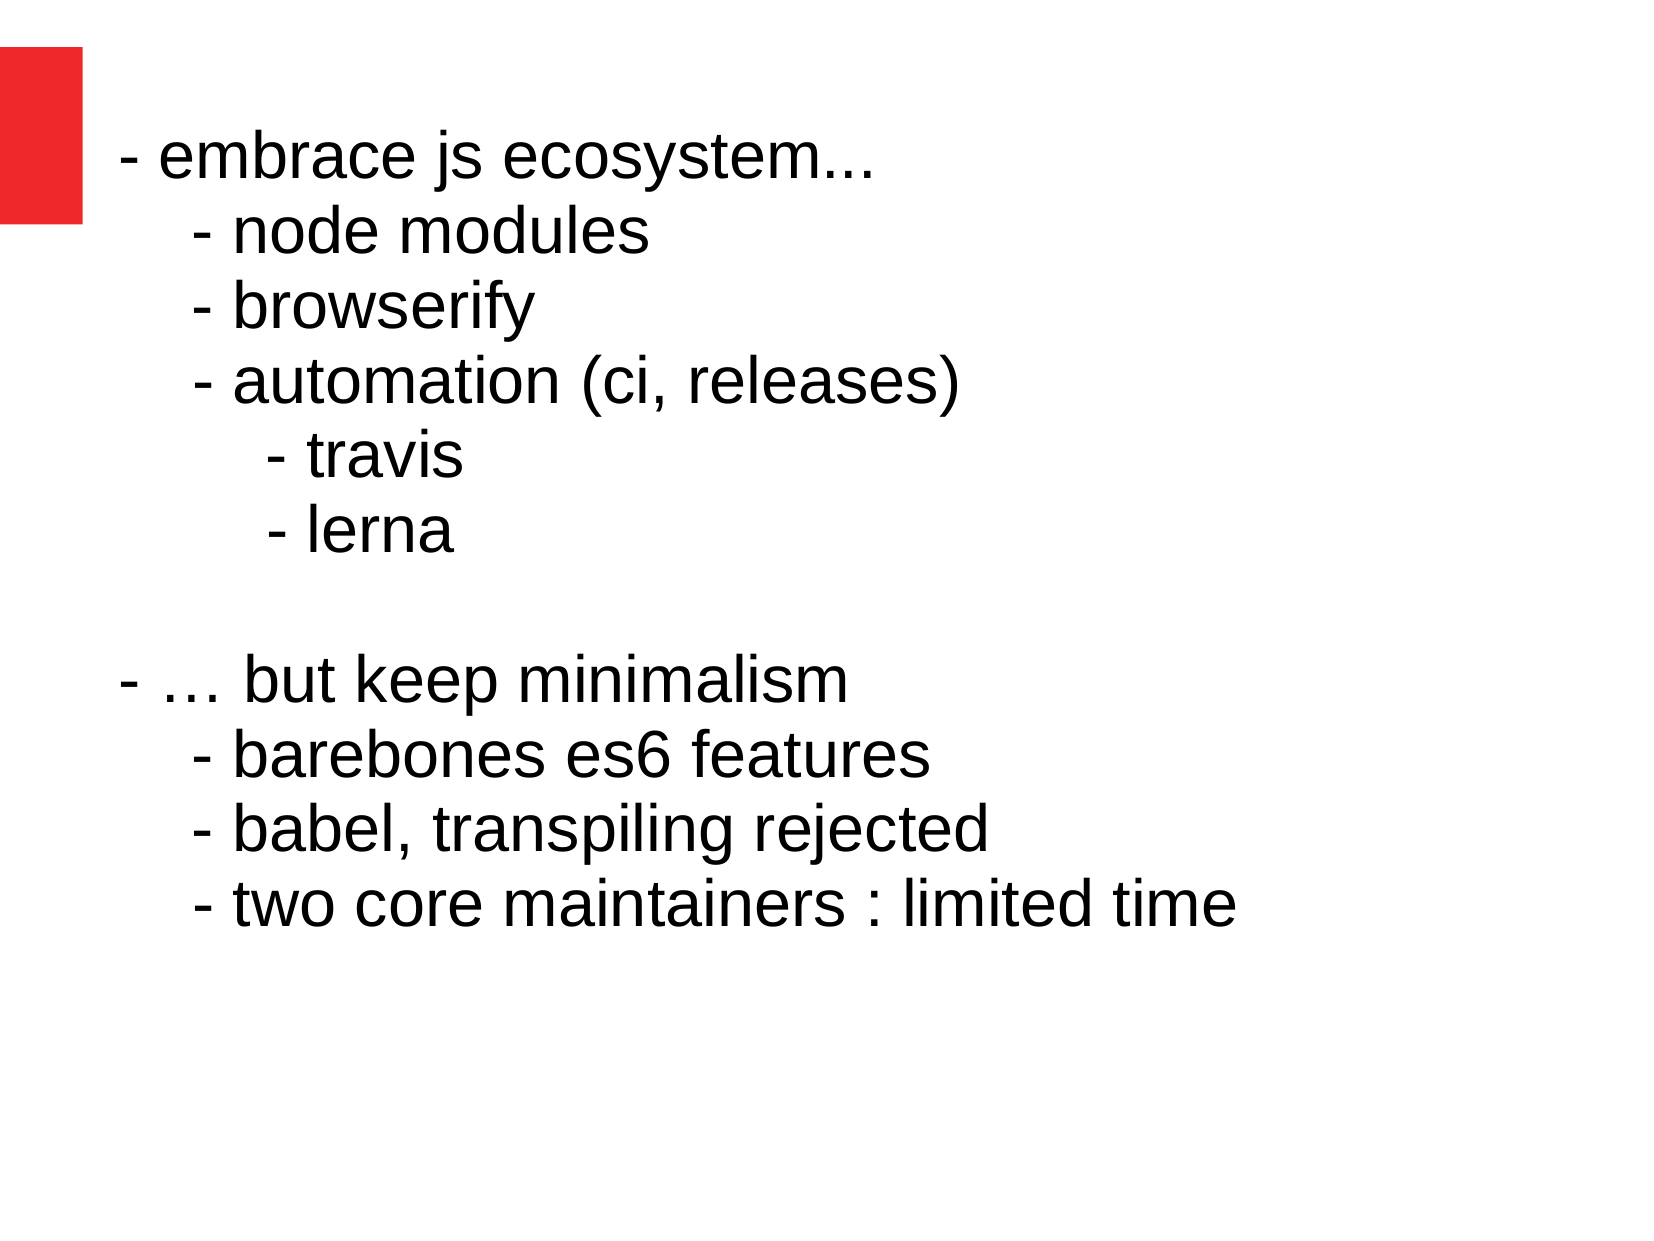

# - embrace js ecosystem...
	- node modules
	- browserify
 - automation (ci, releases)
		- travis
 - lerna
- … but keep minimalism
 	- barebones es6 features
	- babel, transpiling rejected
 - two core maintainers : limited time